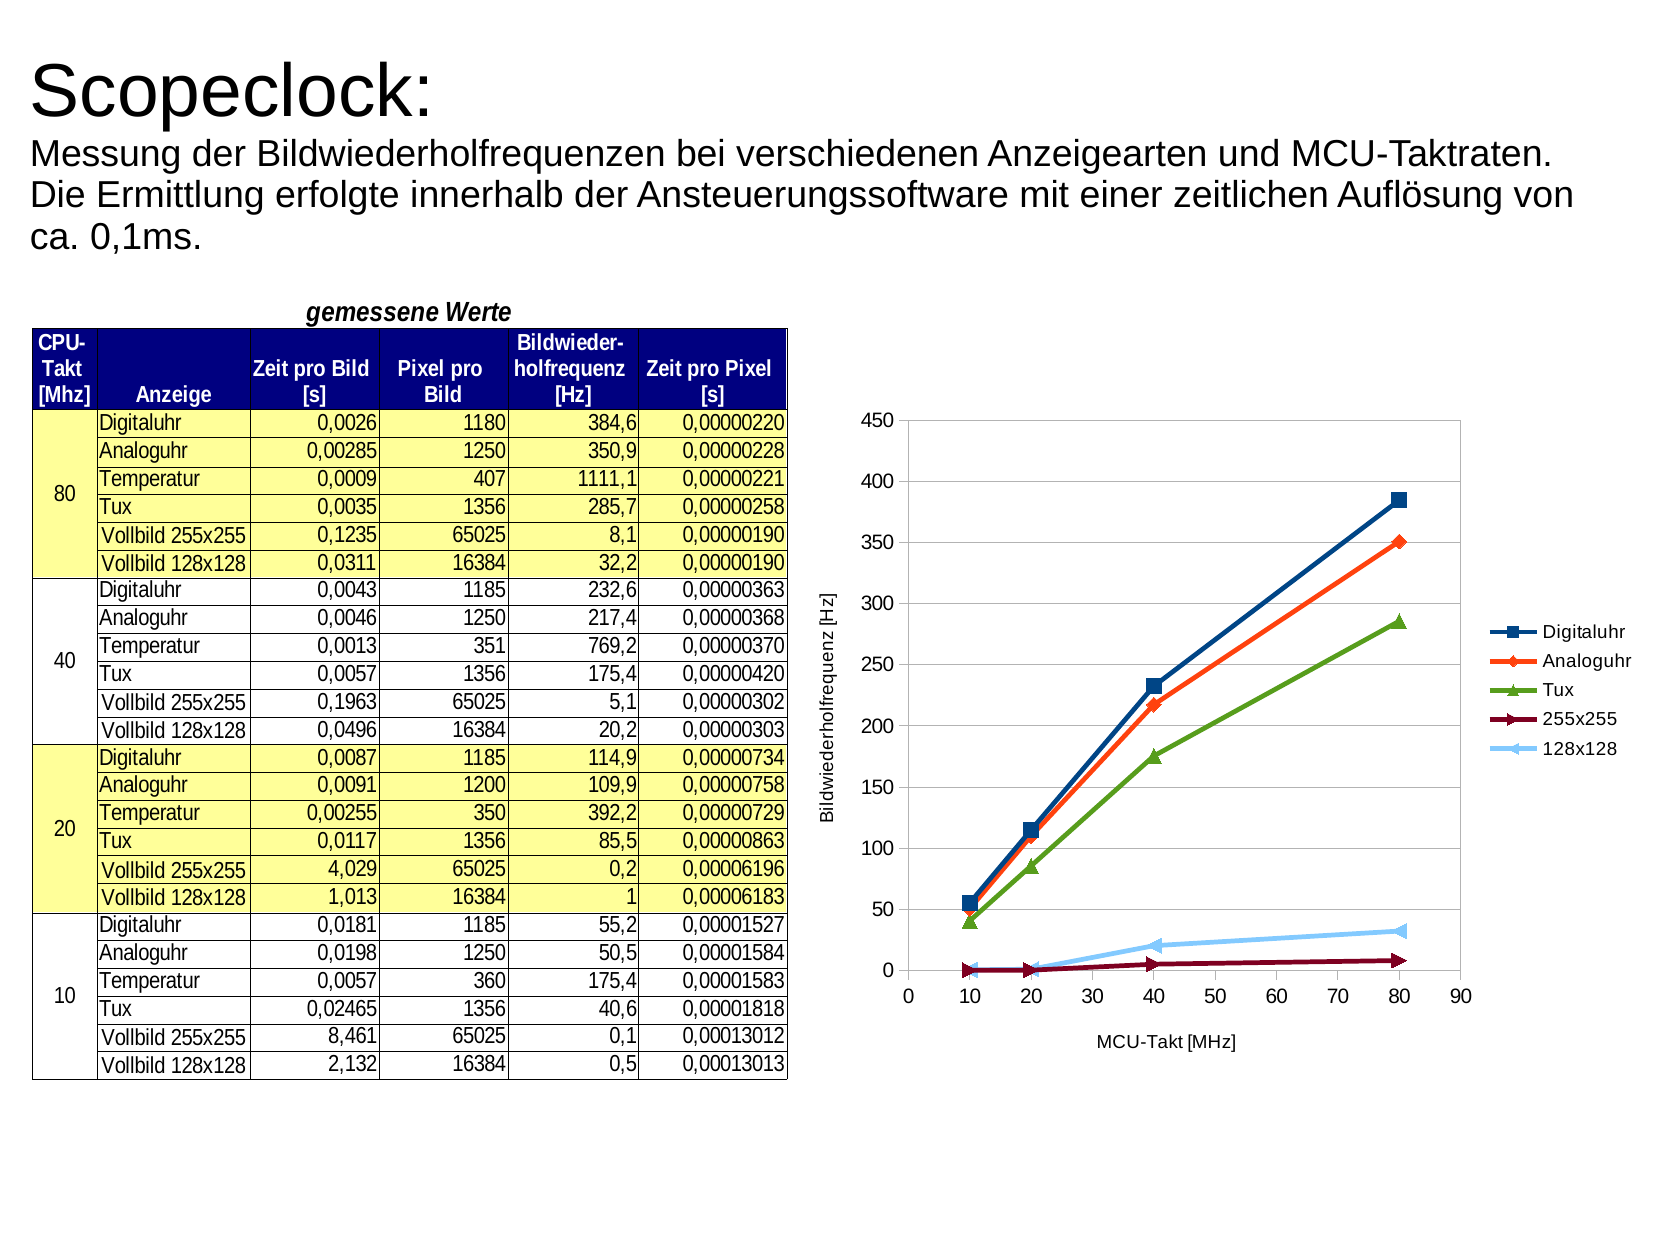

# Scopeclock: Messung der Bildwiederholfrequenzen bei verschiedenen Anzeigearten und MCU-Taktraten. Die Ermittlung erfolgte innerhalb der Ansteuerungssoftware mit einer zeitlichen Auflösung von ca. 0,1ms.
### Chart
| Category | Digitaluhr | Analoguhr | Tux | 255x255 | 128x128 |
|---|---|---|---|---|---|